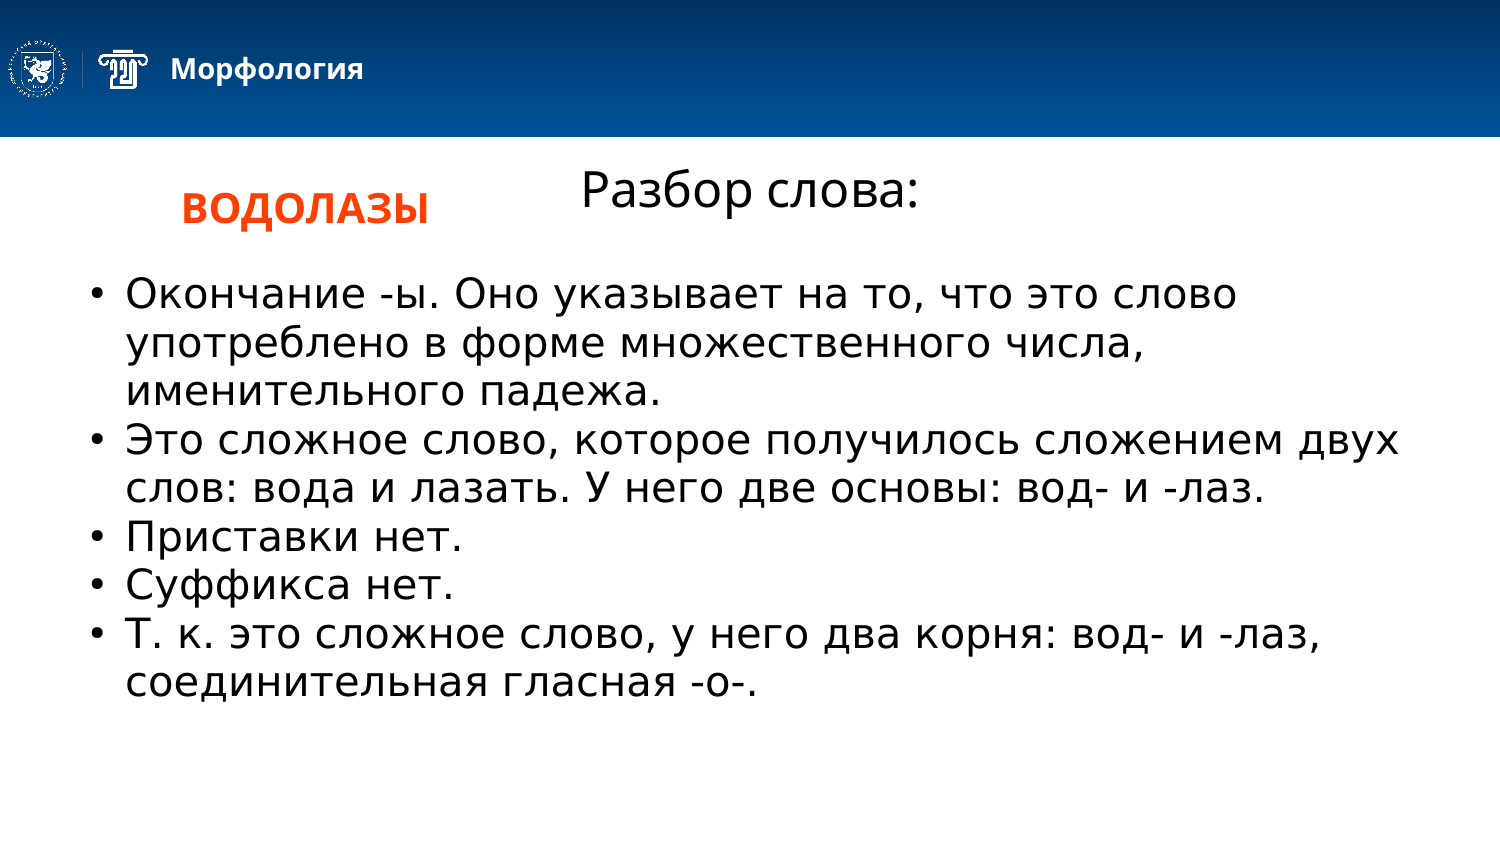

Морфология
Разбор слова:
ВОДОЛАЗЫ
Окончание -ы. Оно указывает на то, что это слово употреблено в форме множественного числа, именительного падежа.
Это сложное слово, которое получилось сложением двух слов: вода и лазать. У него две основы: вод- и -лаз.
Приставки нет.
Суффикса нет.
Т. к. это сложное слово, у него два корня: вод- и -лаз, соединительная гласная -о-.